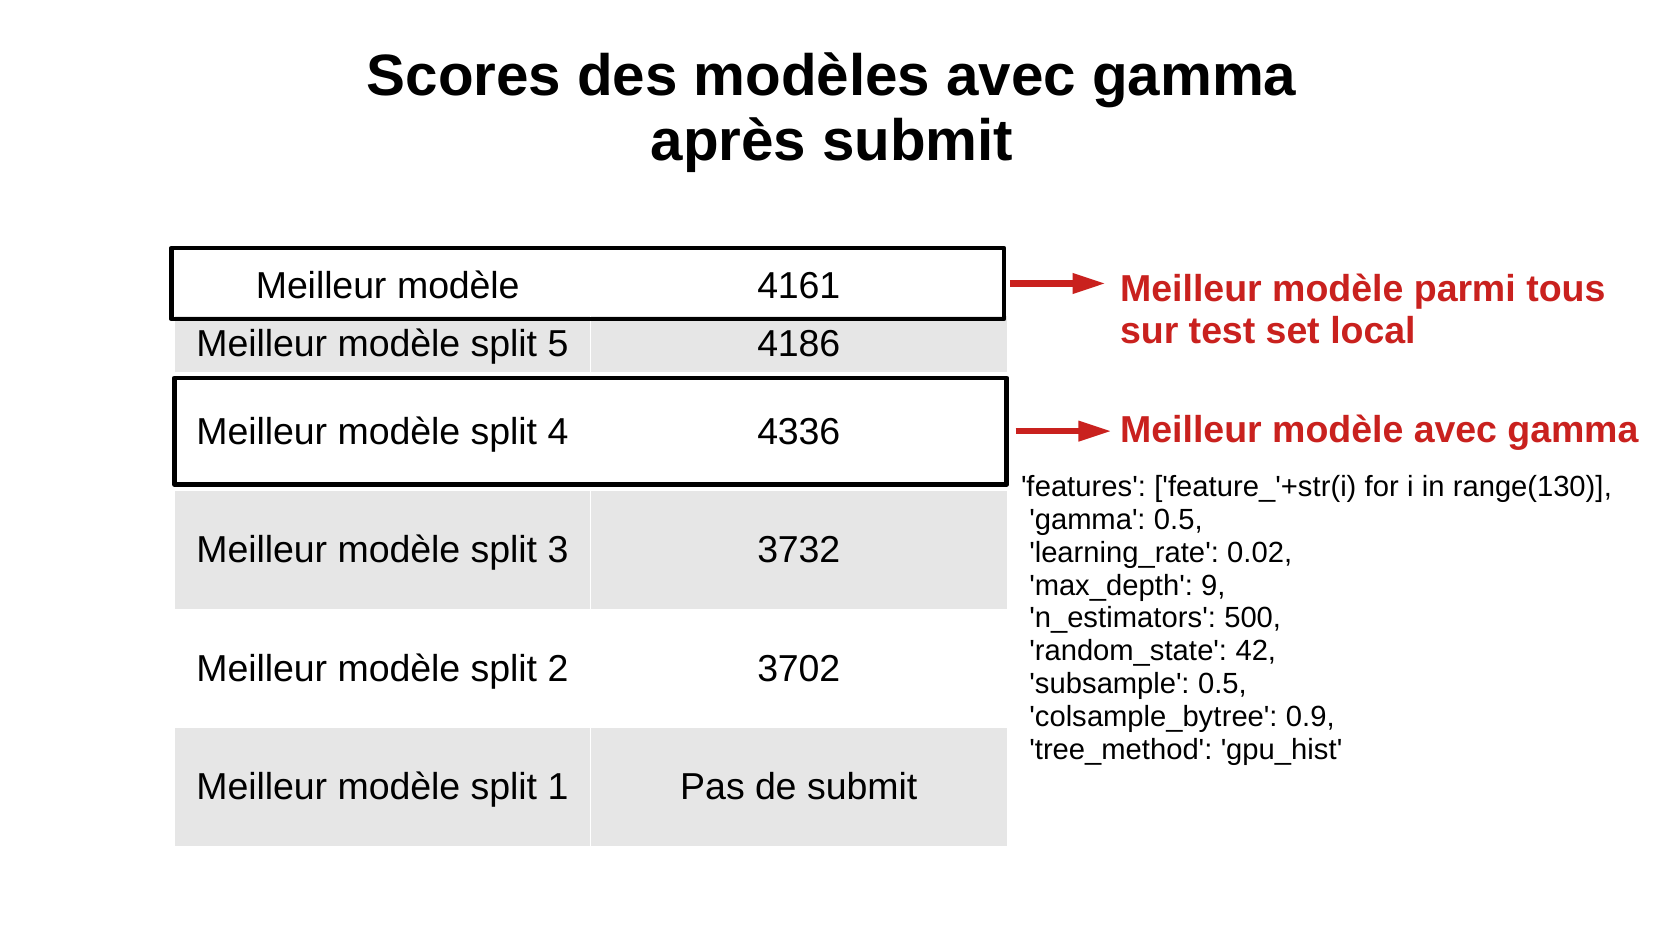

Scores des modèles avec gamma
après submit
| Meilleur modèle | 4161 |
| --- | --- |
| Meilleur modèle split 5 | 4186 |
| Meilleur modèle split 4 | 4336 |
| Meilleur modèle split 3 | 3732 |
| Meilleur modèle split 2 | 3702 |
| Meilleur modèle split 1 | Pas de submit |
Meilleur modèle parmi tous
sur test set local
Meilleur modèle avec gamma
'features': ['feature_'+str(i) for i in range(130)],
 'gamma': 0.5,
 'learning_rate': 0.02,
 'max_depth': 9,
 'n_estimators': 500,
 'random_state': 42,
 'subsample': 0.5,
 'colsample_bytree': 0.9,
 'tree_method': 'gpu_hist'